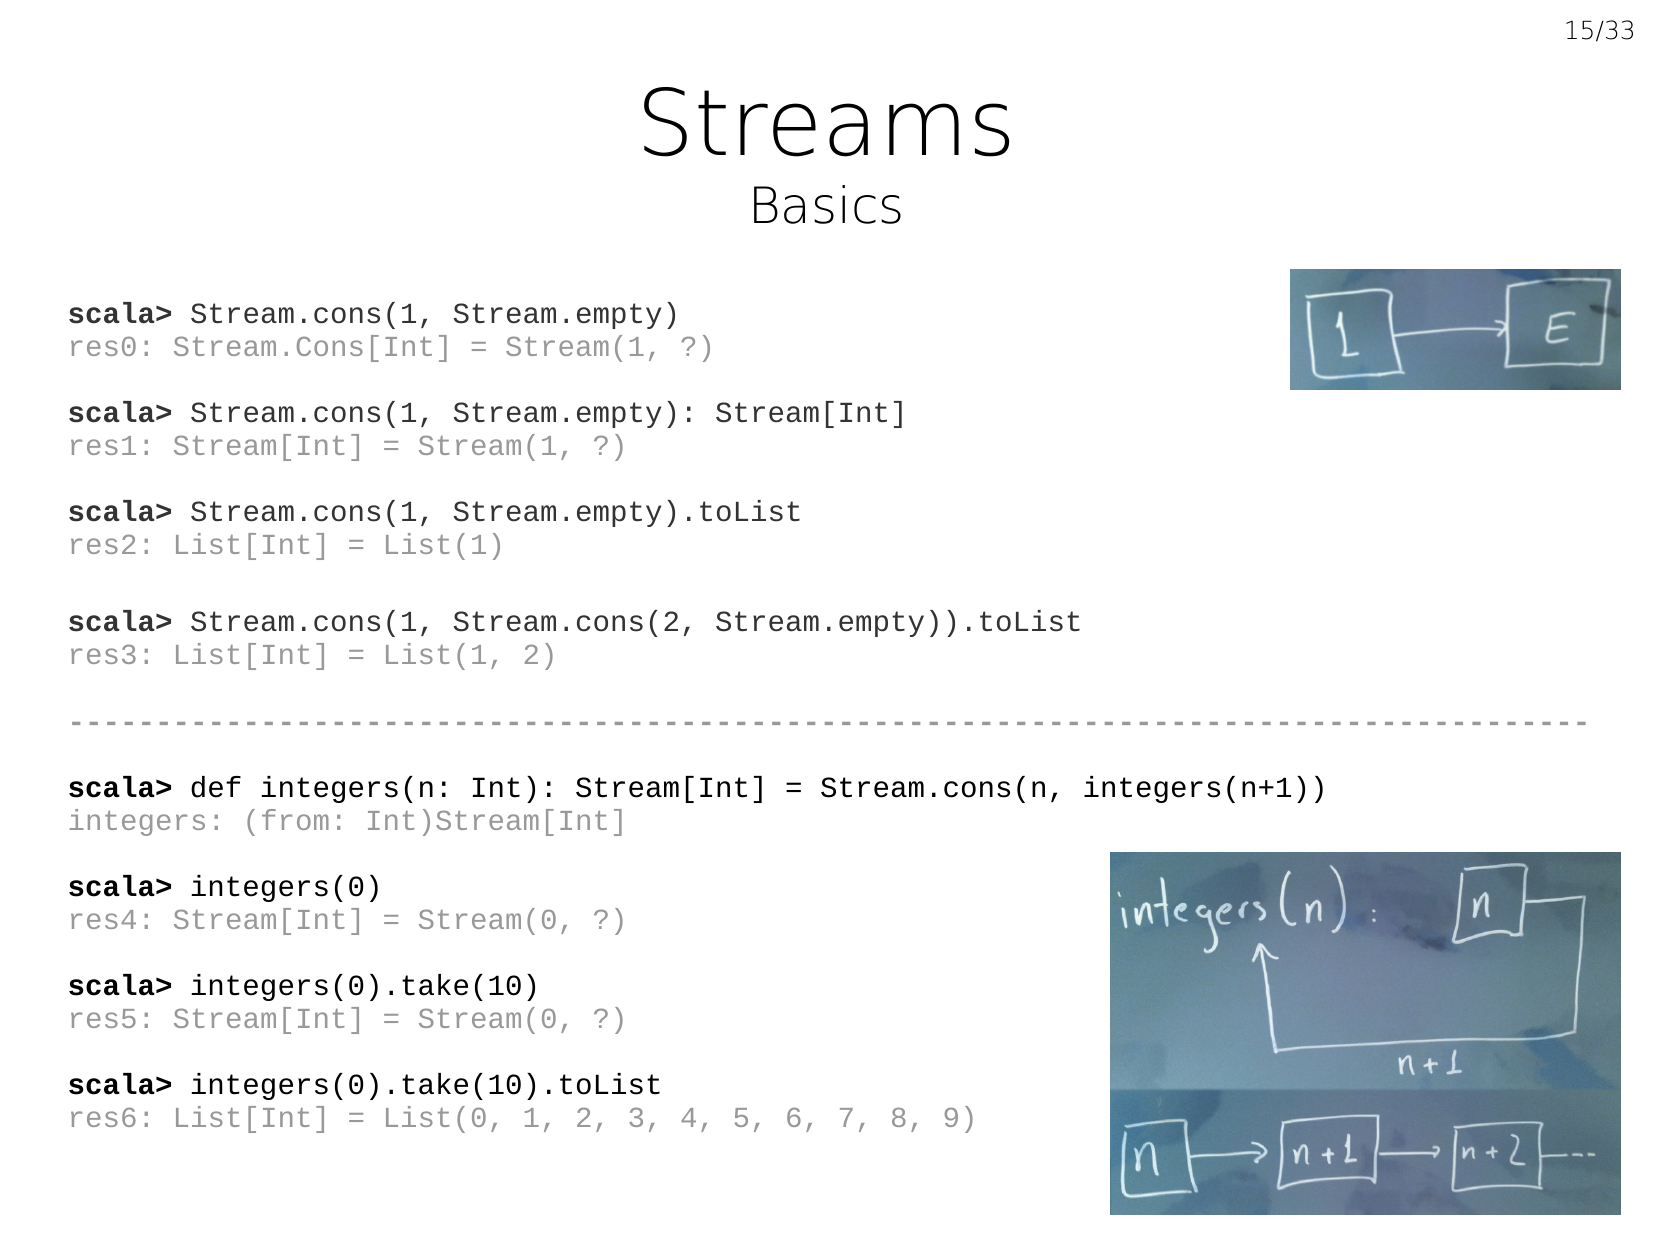

# Streams Basics
scala> Stream.cons(1, Stream.empty)
res0: Stream.Cons[Int] = Stream(1, ?)
scala> Stream.cons(1, Stream.empty): Stream[Int]
res1: Stream[Int] = Stream(1, ?)
scala> Stream.cons(1, Stream.empty).toList
res2: List[Int] = List(1)
scala> Stream.cons(1, Stream.cons(2, Stream.empty)).toList
res3: List[Int] = List(1, 2)
---------------------------------------------------------------------------------------
scala> def integers(n: Int): Stream[Int] = Stream.cons(n, integers(n+1))
integers: (from: Int)Stream[Int]
scala> integers(0)
res4: Stream[Int] = Stream(0, ?)
scala> integers(0).take(10)
res5: Stream[Int] = Stream(0, ?)
scala> integers(0).take(10).toList
res6: List[Int] = List(0, 1, 2, 3, 4, 5, 6, 7, 8, 9)